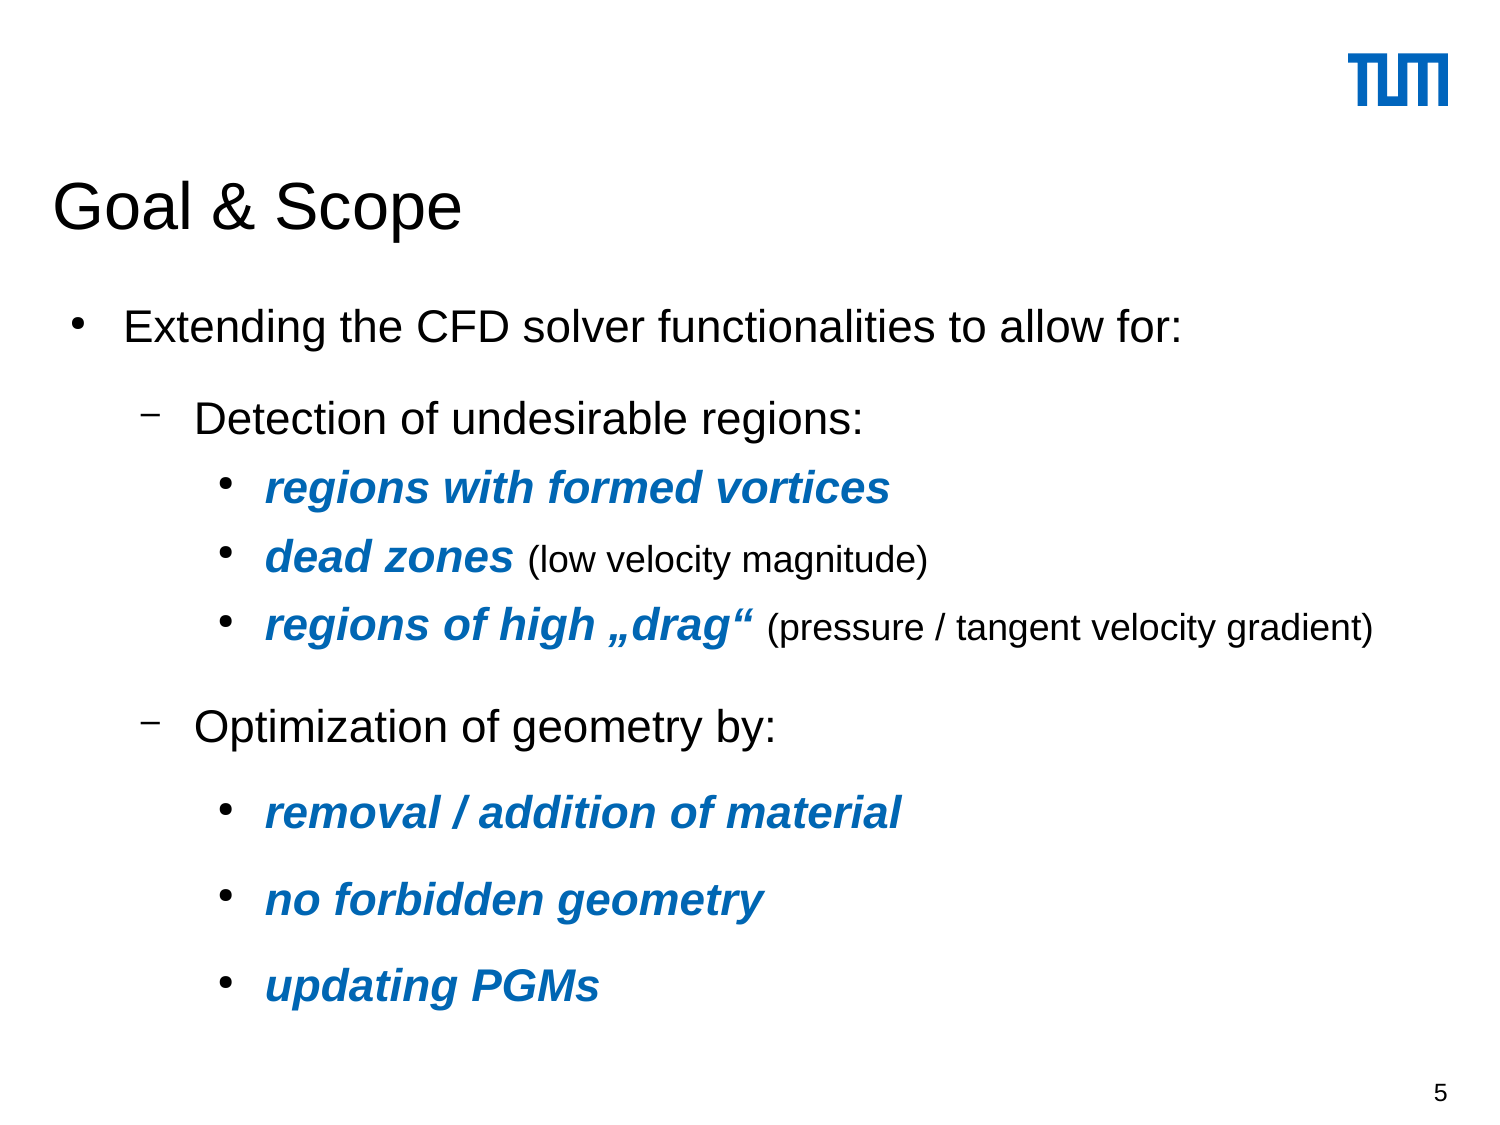

# Goal & Scope
Extending the CFD solver functionalities to allow for:
Detection of undesirable regions:
regions with formed vortices
dead zones (low velocity magnitude)
regions of high „drag“ (pressure / tangent velocity gradient)
Optimization of geometry by:
removal / addition of material
no forbidden geometry
updating PGMs